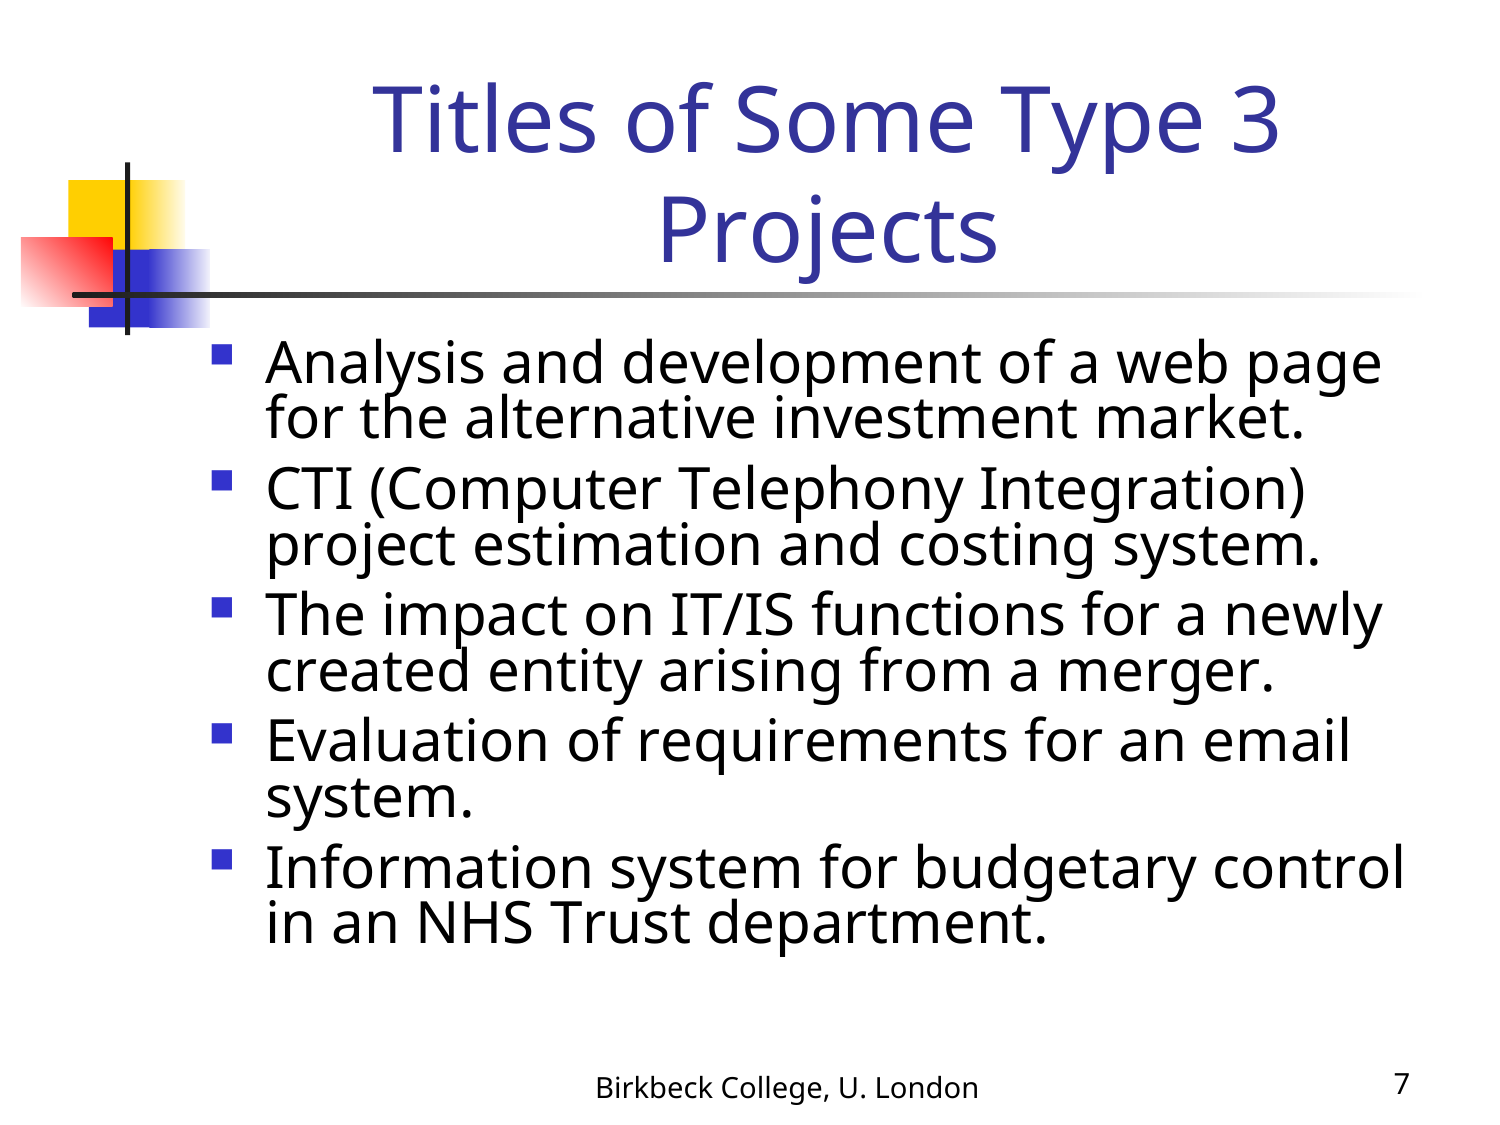

# Titles of Some Type 3 Projects
Analysis and development of a web page for the alternative investment market.
CTI (Computer Telephony Integration) project estimation and costing system.
The impact on IT/IS functions for a newly created entity arising from a merger.
Evaluation of requirements for an email system.
Information system for budgetary control in an NHS Trust department.
Birkbeck College, U. London